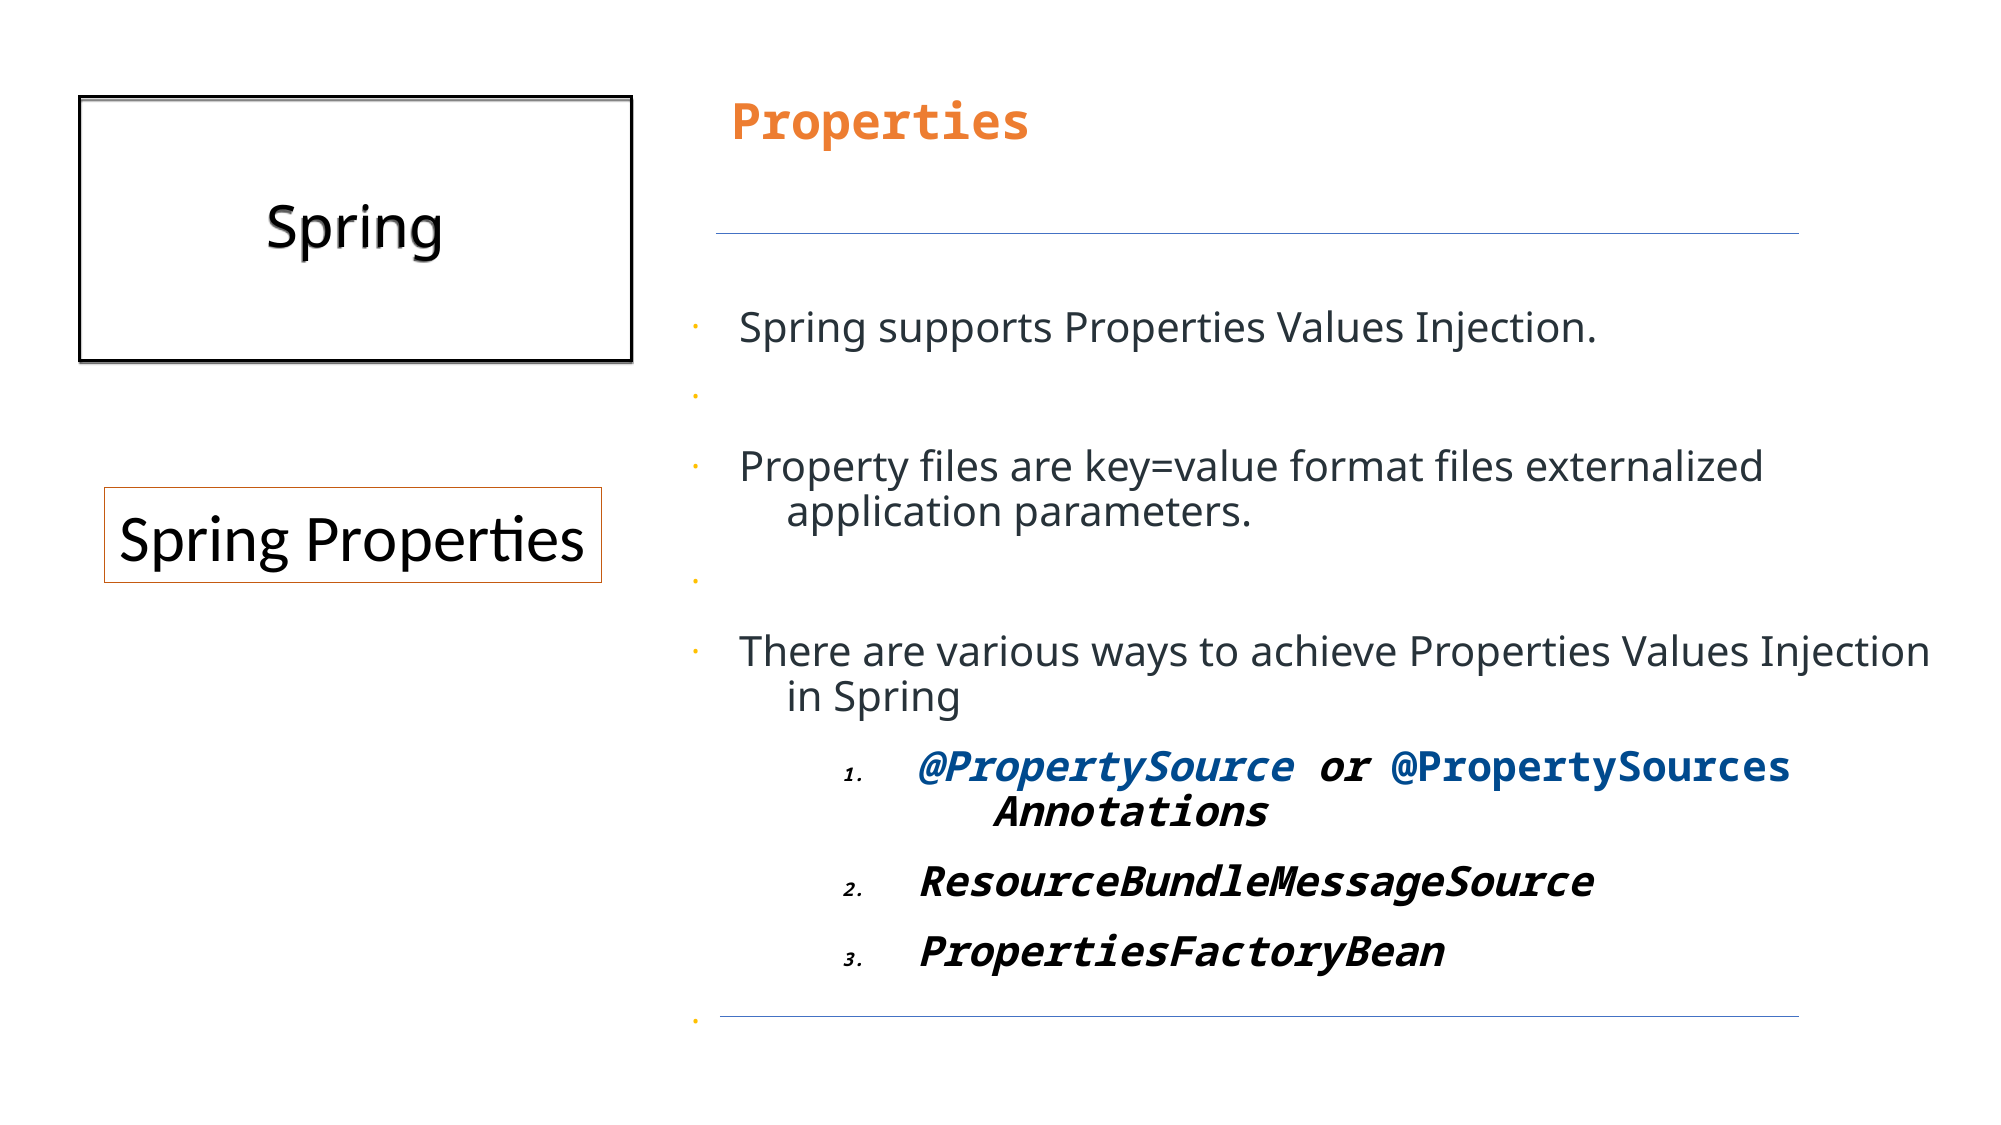

Properties
# Spring
Spring supports Properties Values Injection.
Property files are key=value format files externalized application parameters.
There are various ways to achieve Properties Values Injection in Spring
@PropertySource or @PropertySources Annotations
ResourceBundleMessageSource
PropertiesFactoryBean
Spring Properties